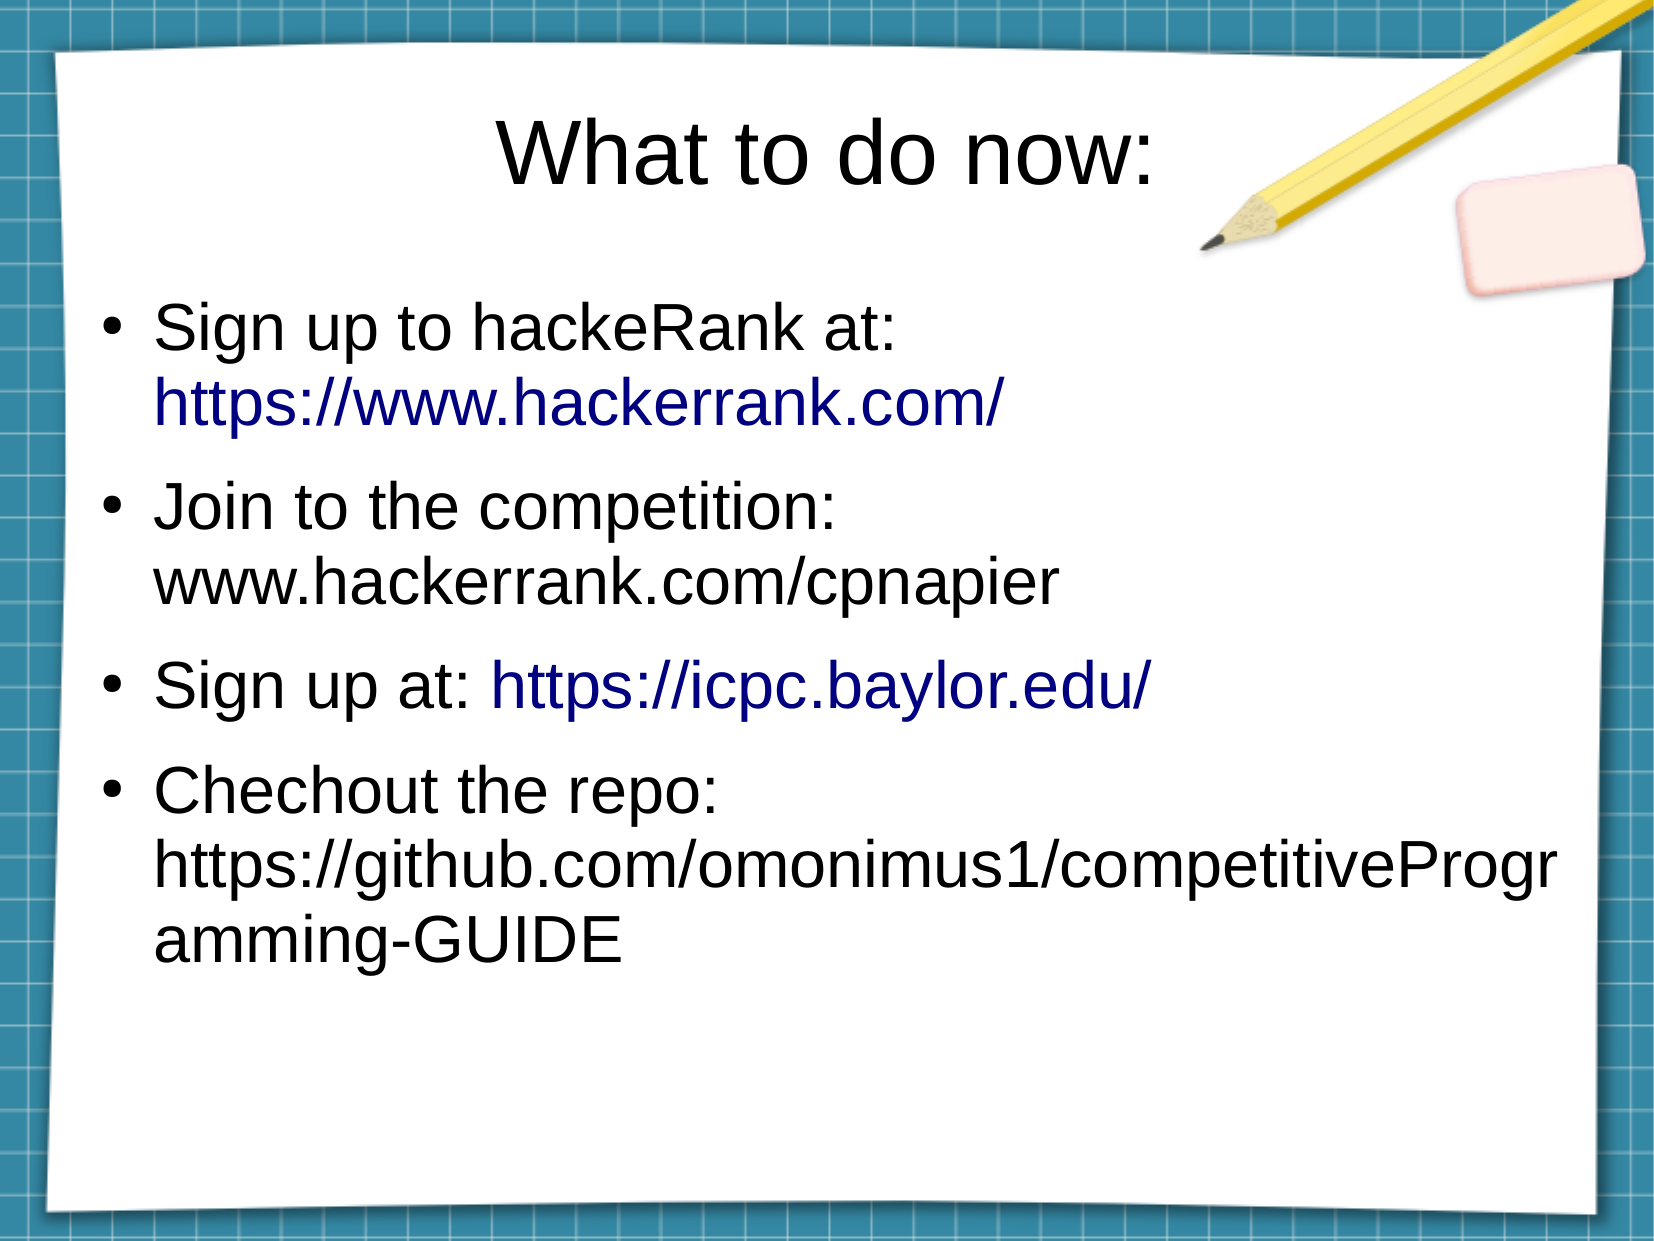

# What to do now:
Sign up to hackeRank at: https://www.hackerrank.com/
Join to the competition: www.hackerrank.com/cpnapier
Sign up at: https://icpc.baylor.edu/
Chechout the repo: https://github.com/omonimus1/competitiveProgramming-GUIDE